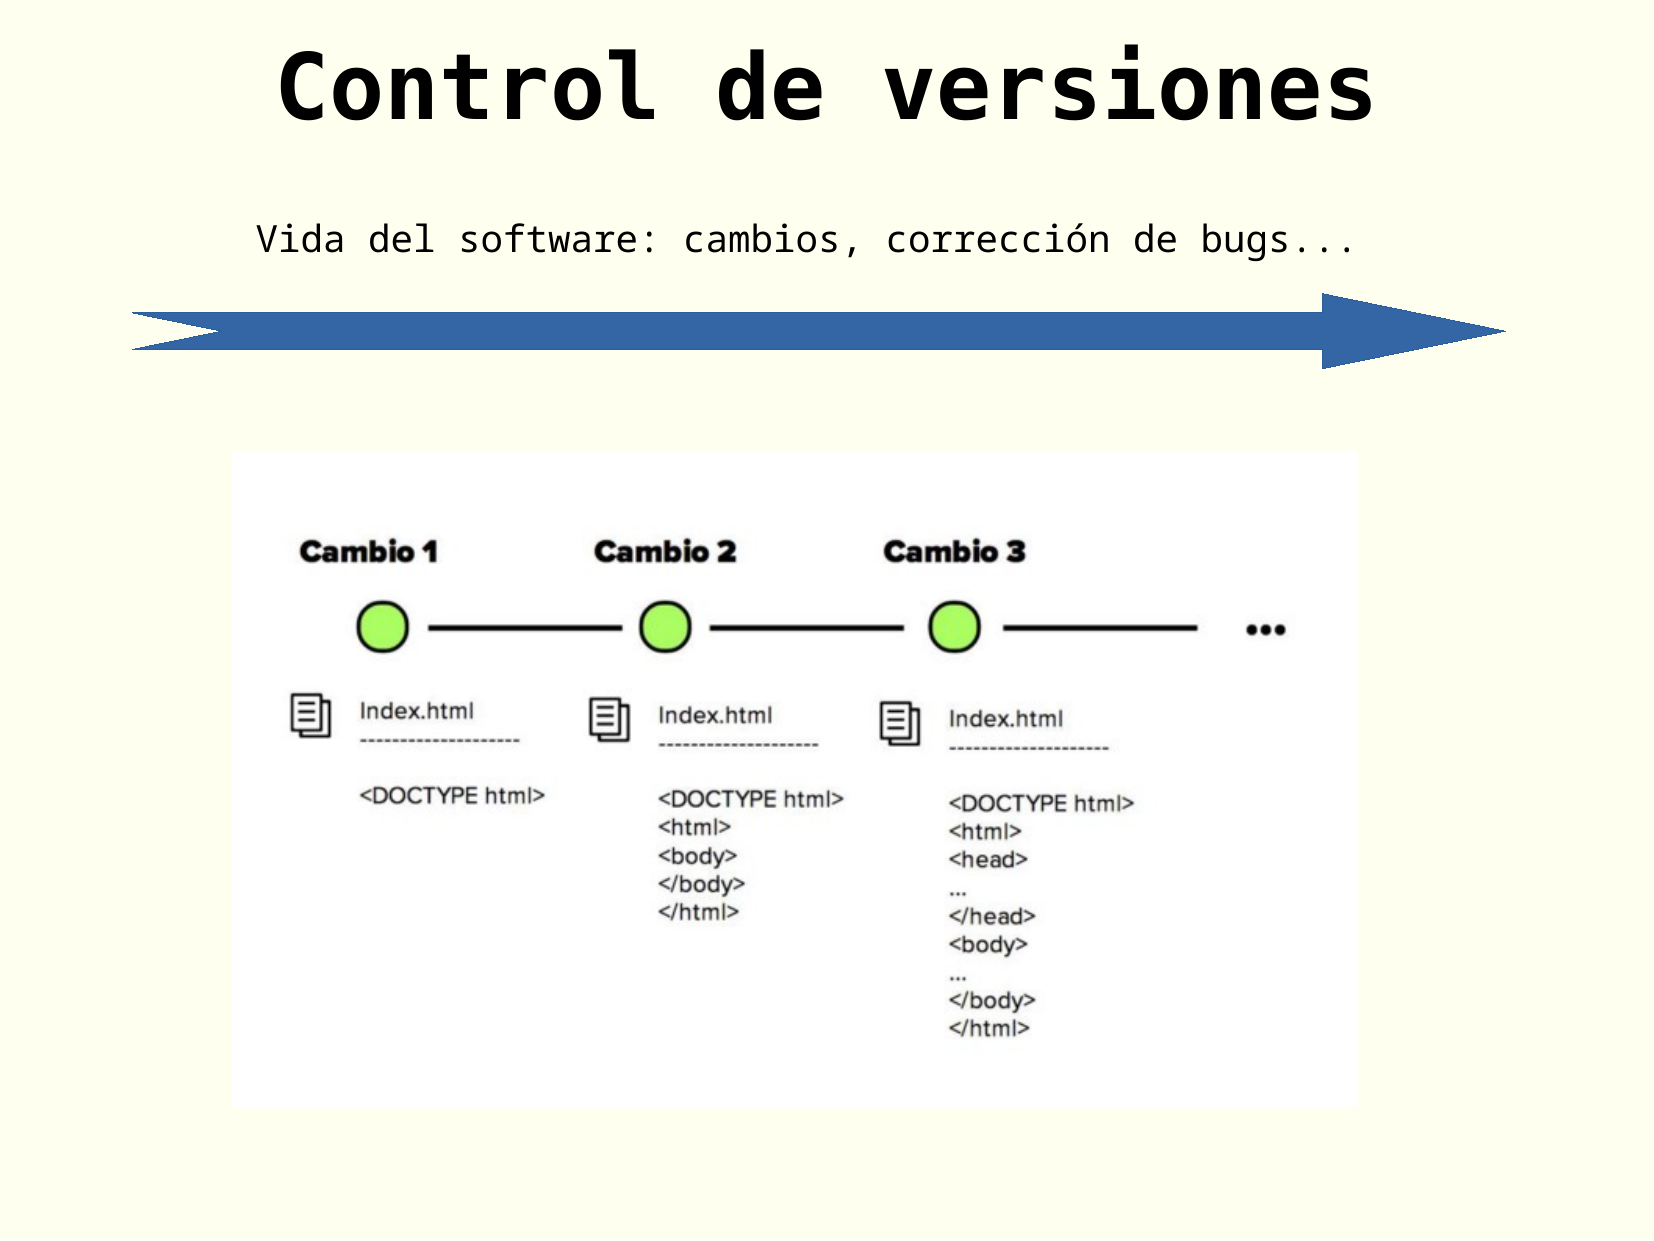

# Control de versiones
Vida del software: cambios, corrección de bugs...